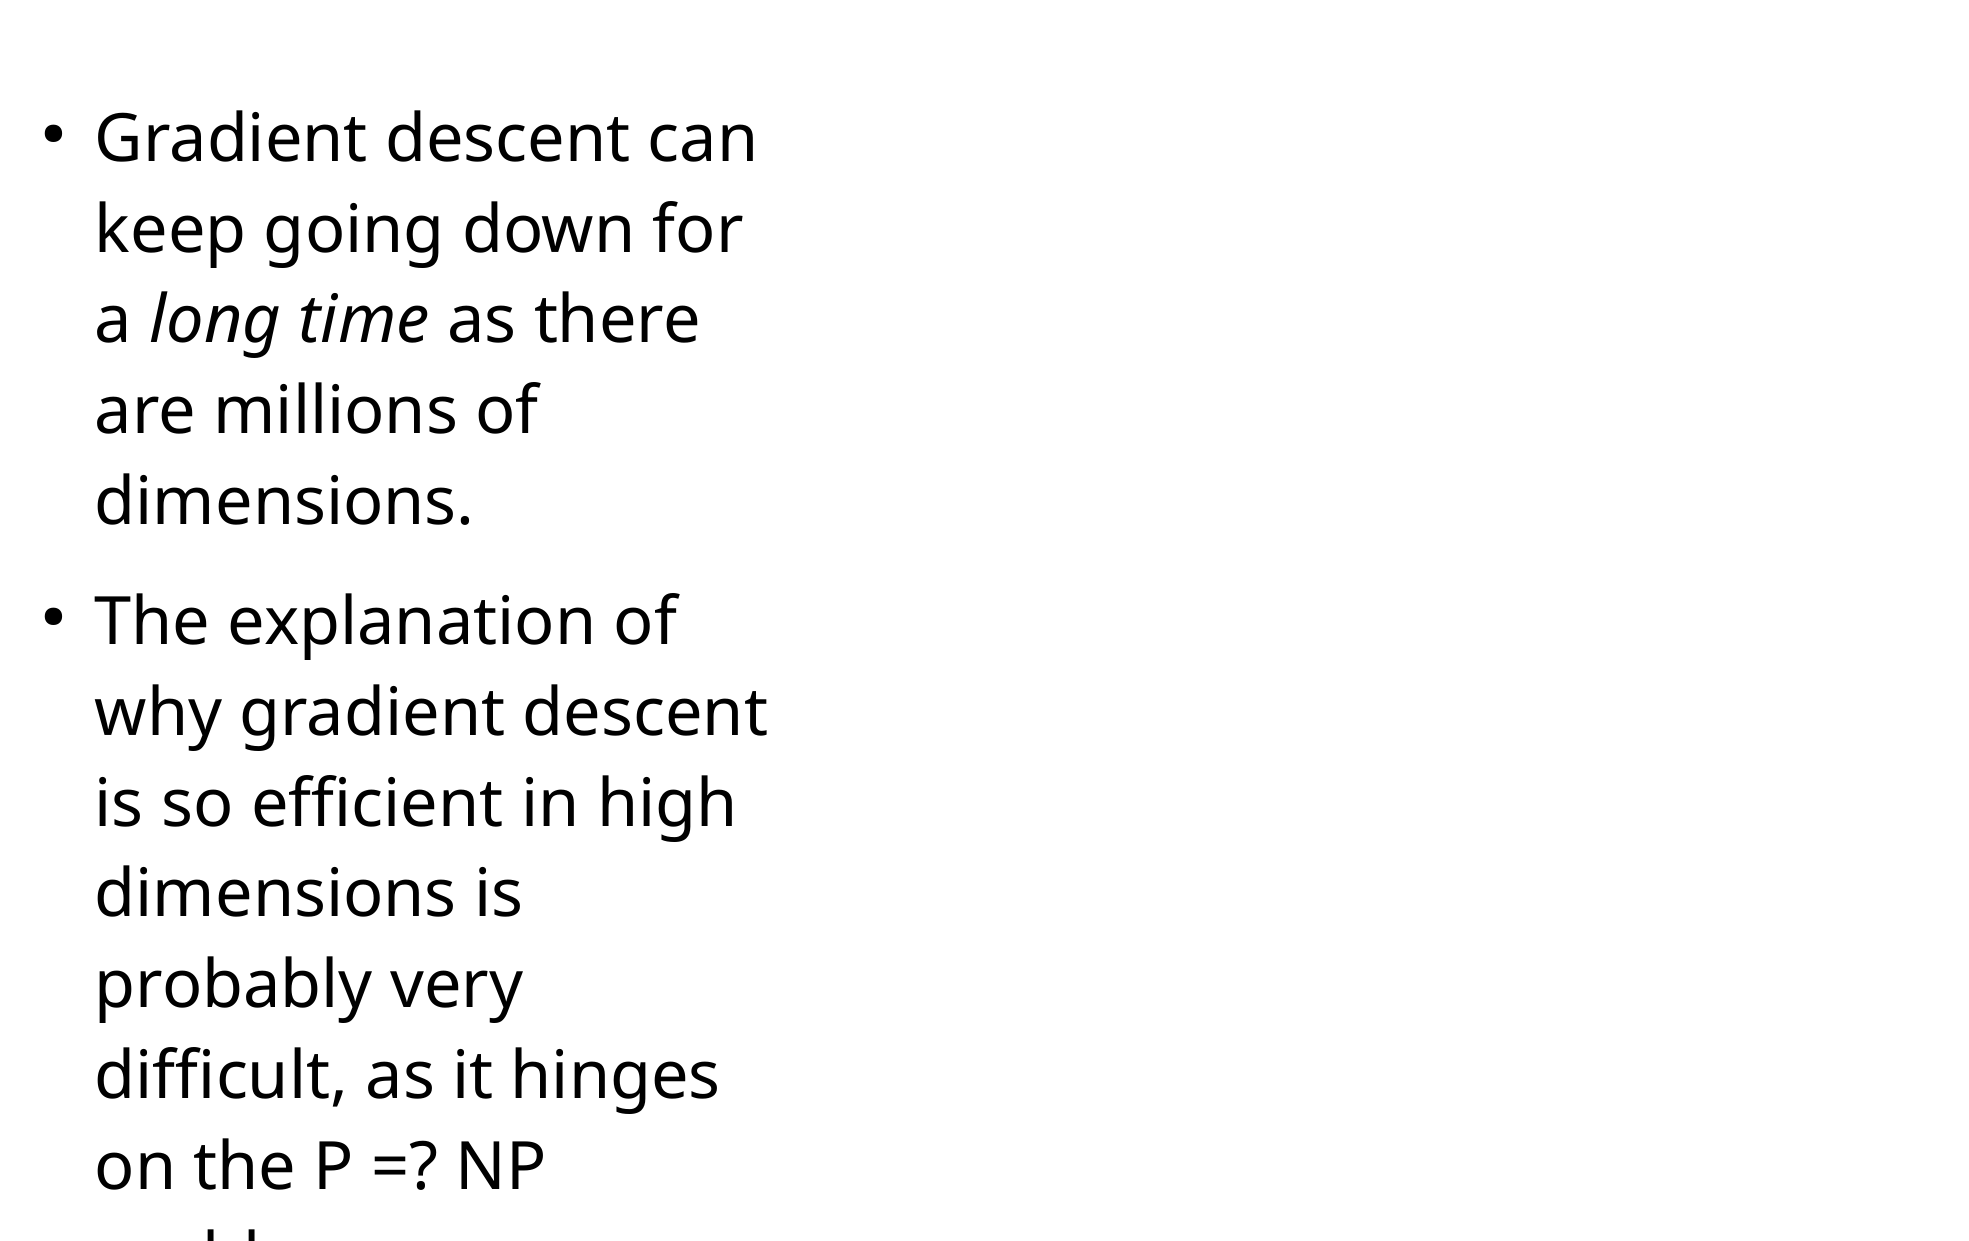

# Gradient descent can keep going down for a long time as there are millions of dimensions.
The explanation of why gradient descent is so efficient in high dimensions is probably very difficult, as it hinges on the P =? NP problem.